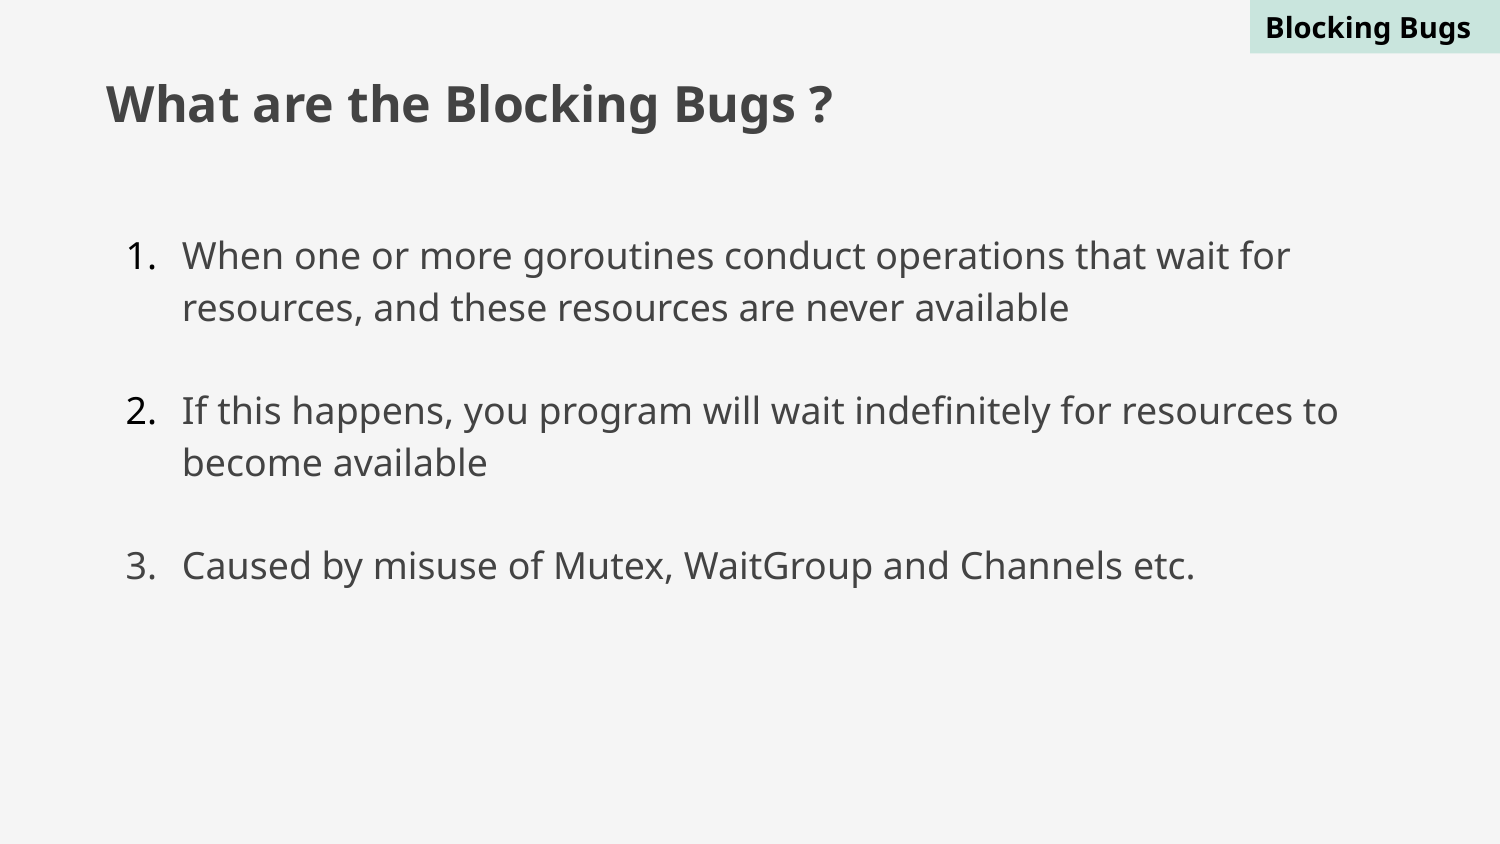

Blocking Bugs
What are the Blocking Bugs ?
When one or more goroutines conduct operations that wait for resources, and these resources are never available
If this happens, you program will wait indefinitely for resources to become available
Caused by misuse of Mutex, WaitGroup and Channels etc.